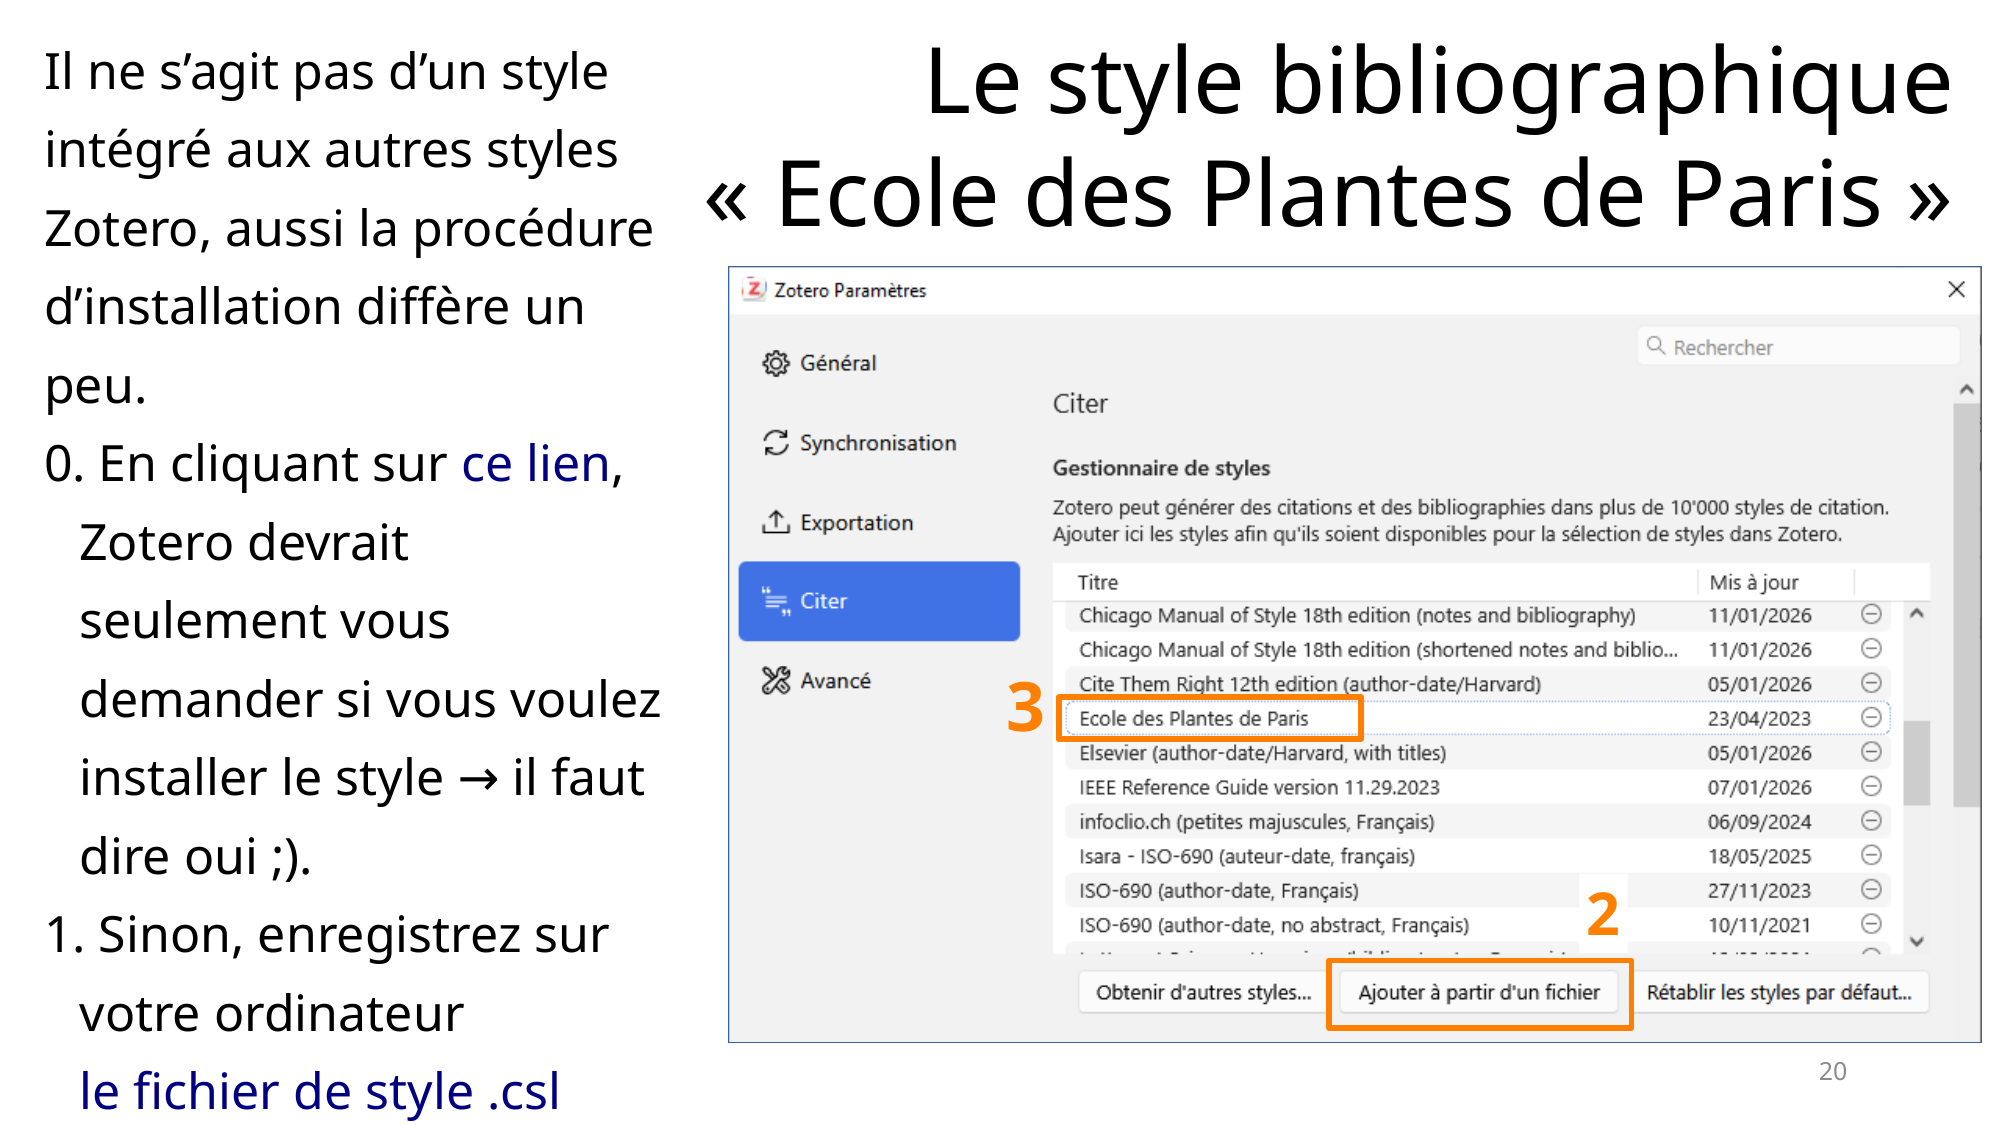

# Le style bibliographique « Ecole des Plantes de Paris »
Il ne s’agit pas d’un style intégré aux autres styles Zotero, aussi la procédure d’installation diffère un peu.
 En cliquant sur ce lien, Zotero devrait seulement vous demander si vous voulez installer le style → il faut dire oui ;).
 Sinon, enregistrez sur votre ordinateur le fichier de style .csl associé au diaporama.
 Dans le gestionnaire de styles, cliquez sur le « Ajouter à partir d’un fichier » pour installer ce fichier .
 Le style apparaît dans la liste.
3
2
20